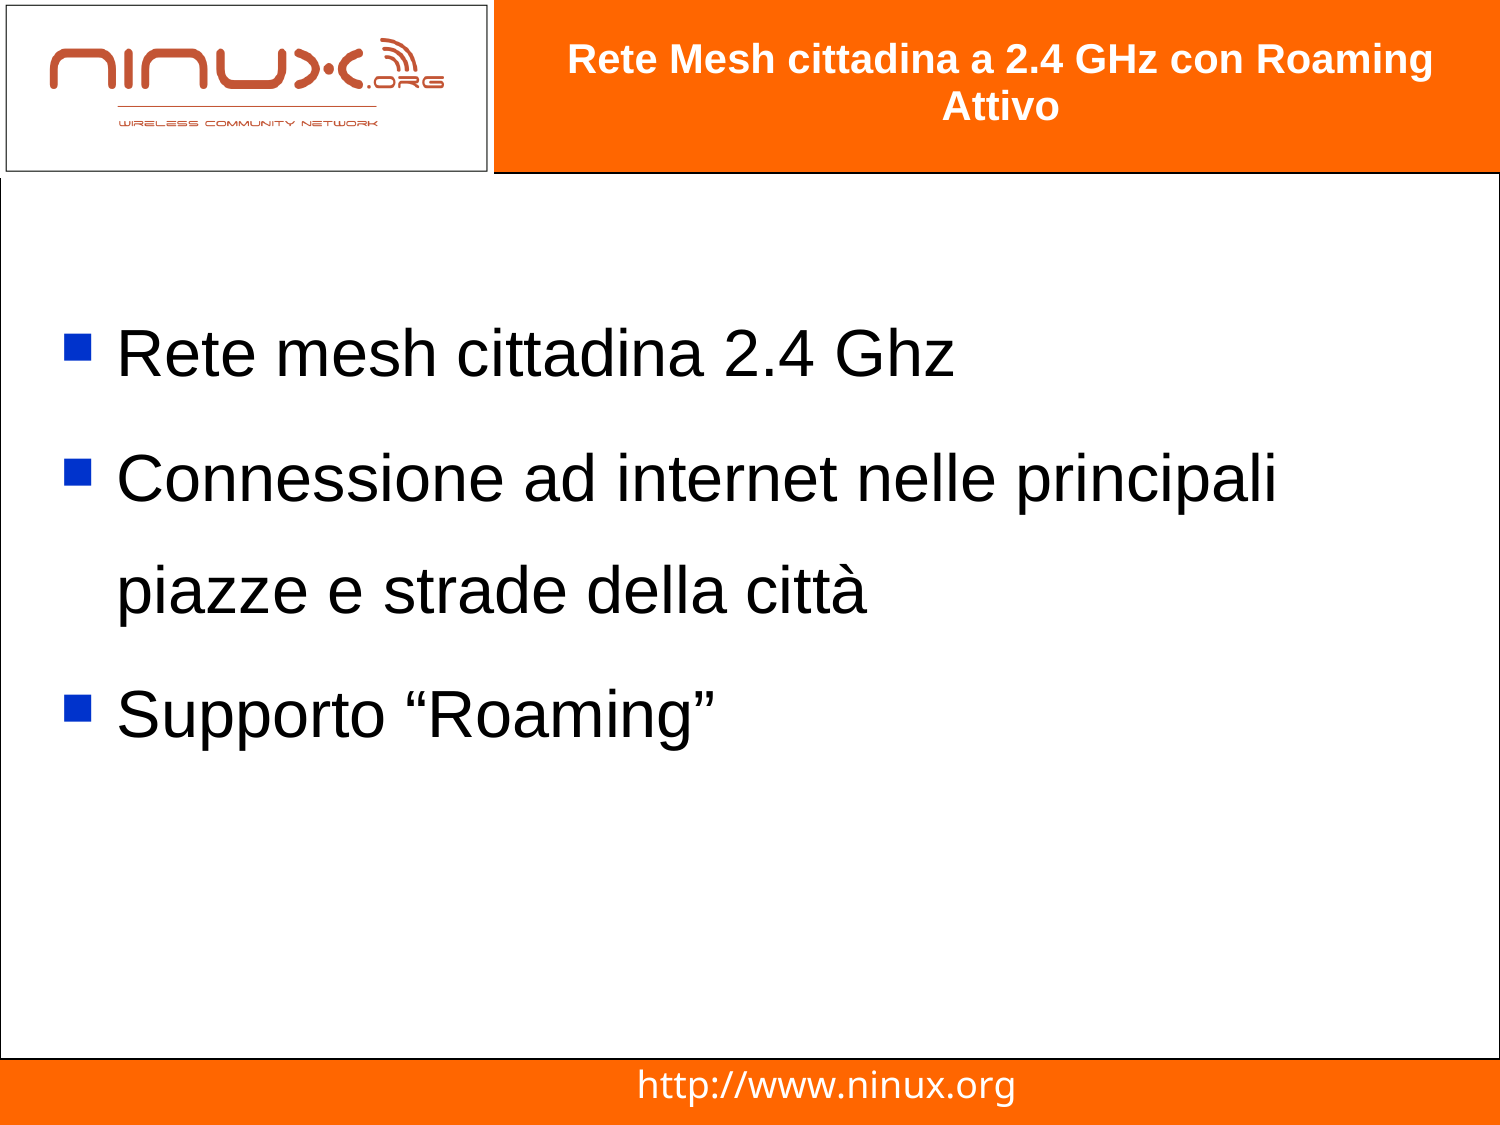

Rete Mesh cittadina a 2.4 GHz con Roaming Attivo
# Rete mesh cittadina 2.4 Ghz
Connessione ad internet nelle principali piazze e strade della città
Supporto “Roaming”
http://www.ninux.org